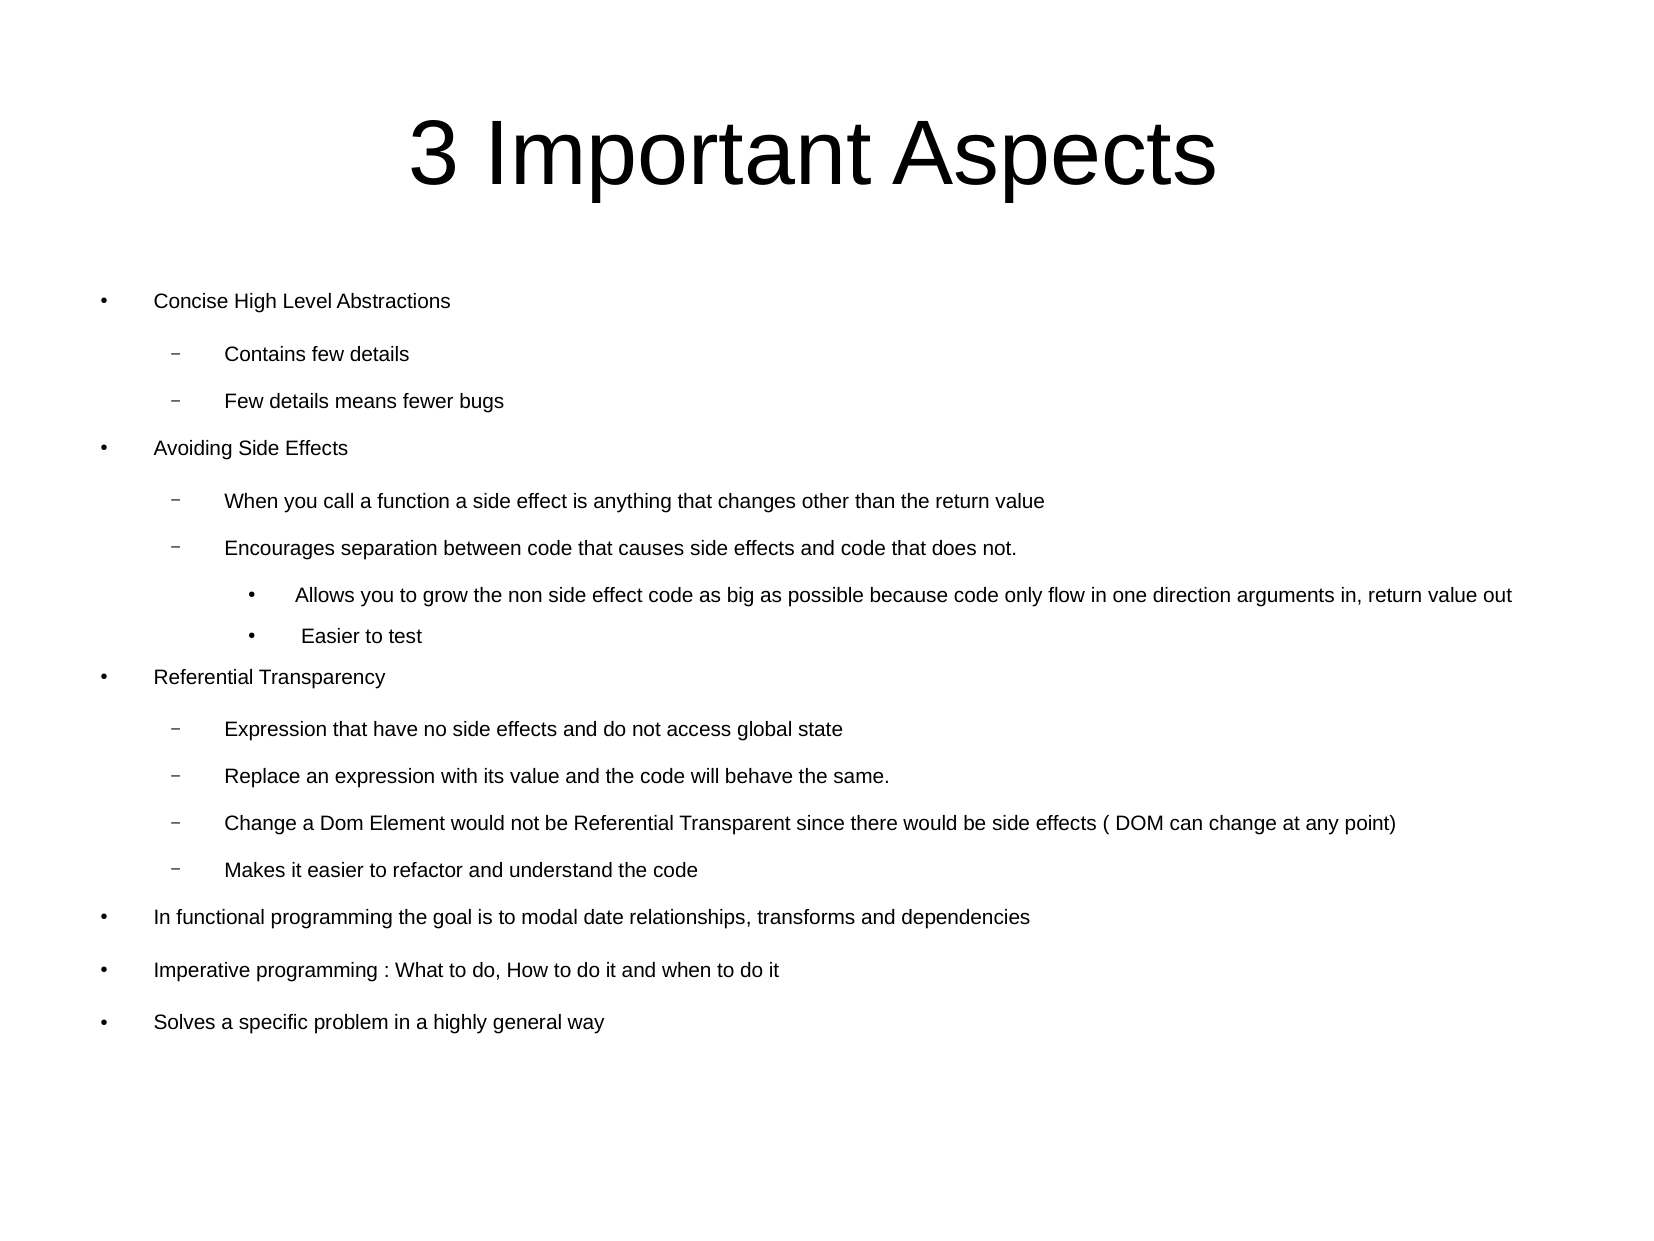

# 3 Important Aspects
Concise High Level Abstractions
Contains few details
Few details means fewer bugs
Avoiding Side Effects
When you call a function a side effect is anything that changes other than the return value
Encourages separation between code that causes side effects and code that does not.
Allows you to grow the non side effect code as big as possible because code only flow in one direction arguments in, return value out
 Easier to test
Referential Transparency
Expression that have no side effects and do not access global state
Replace an expression with its value and the code will behave the same.
Change a Dom Element would not be Referential Transparent since there would be side effects ( DOM can change at any point)
Makes it easier to refactor and understand the code
In functional programming the goal is to modal date relationships, transforms and dependencies
Imperative programming : What to do, How to do it and when to do it
Solves a specific problem in a highly general way